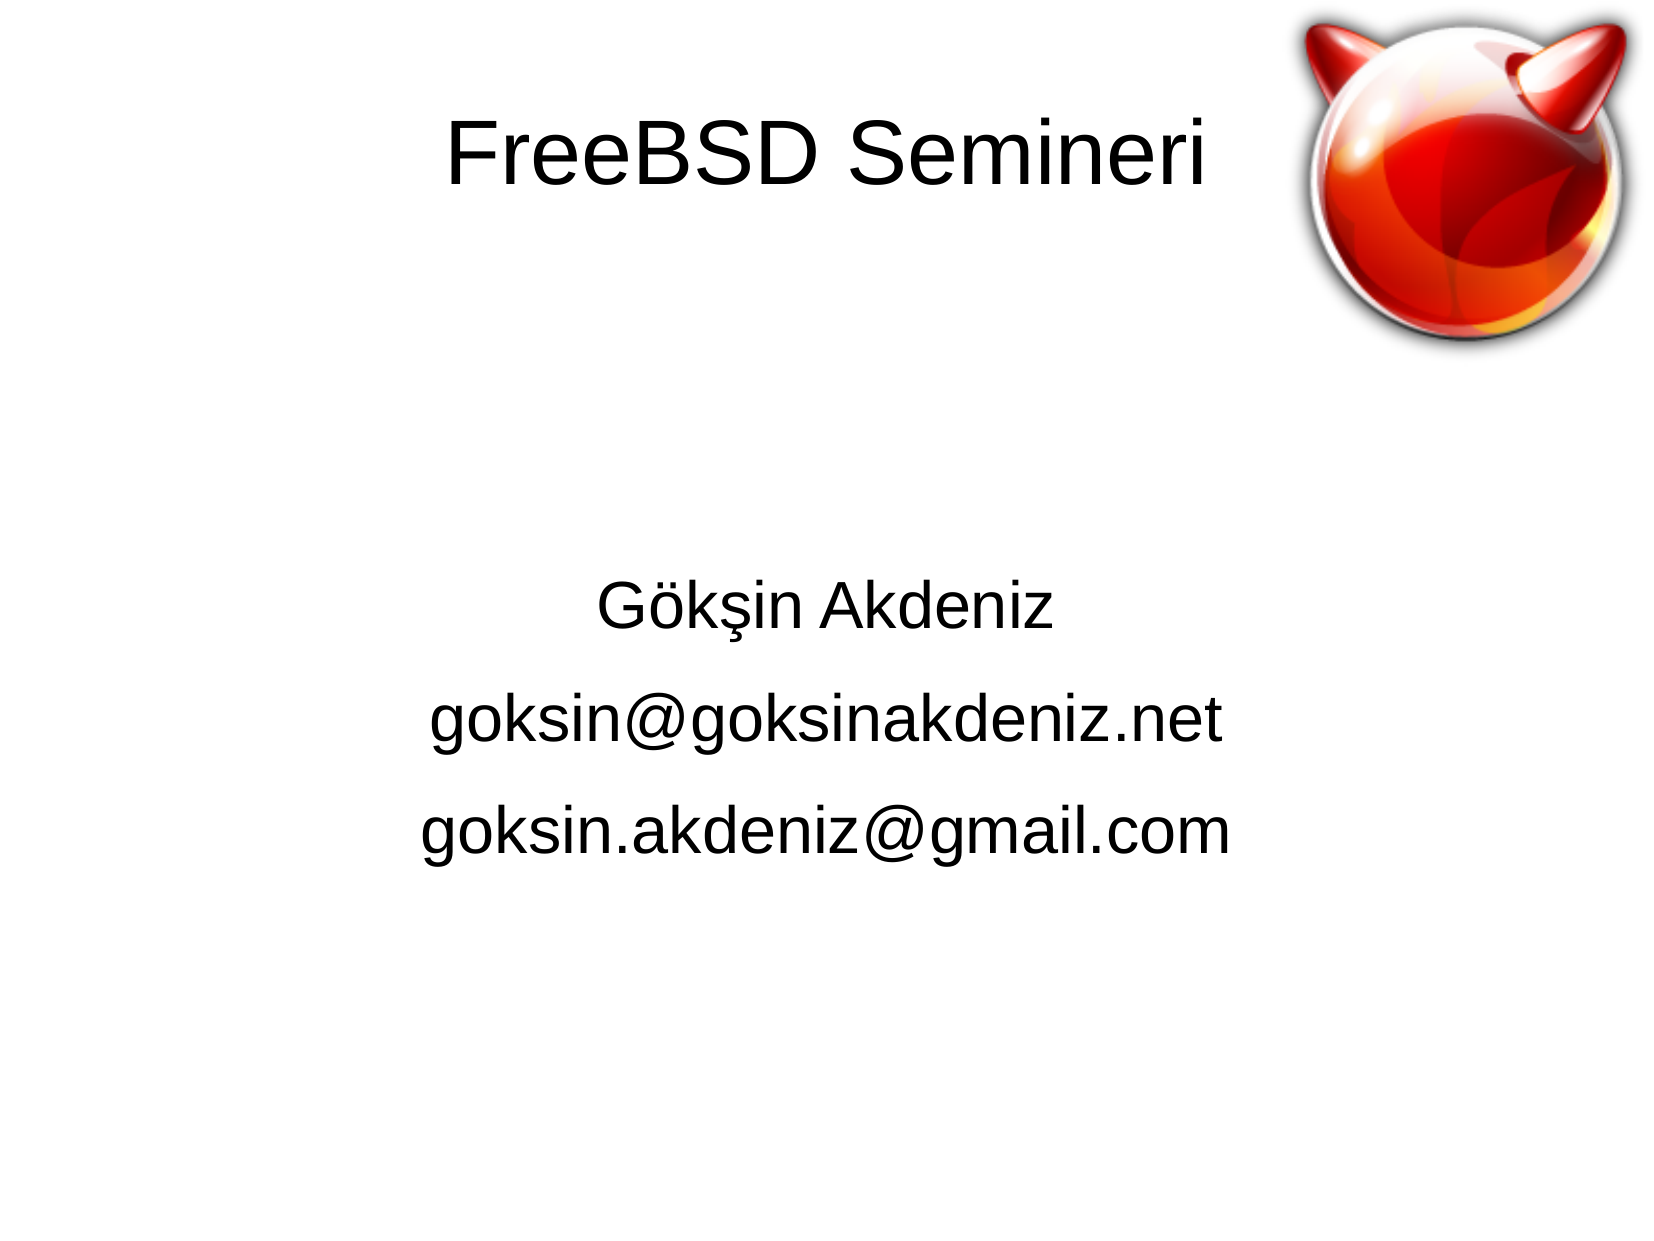

# FreeBSD Semineri
Gökşin Akdeniz
goksin@goksinakdeniz.net
goksin.akdeniz@gmail.com